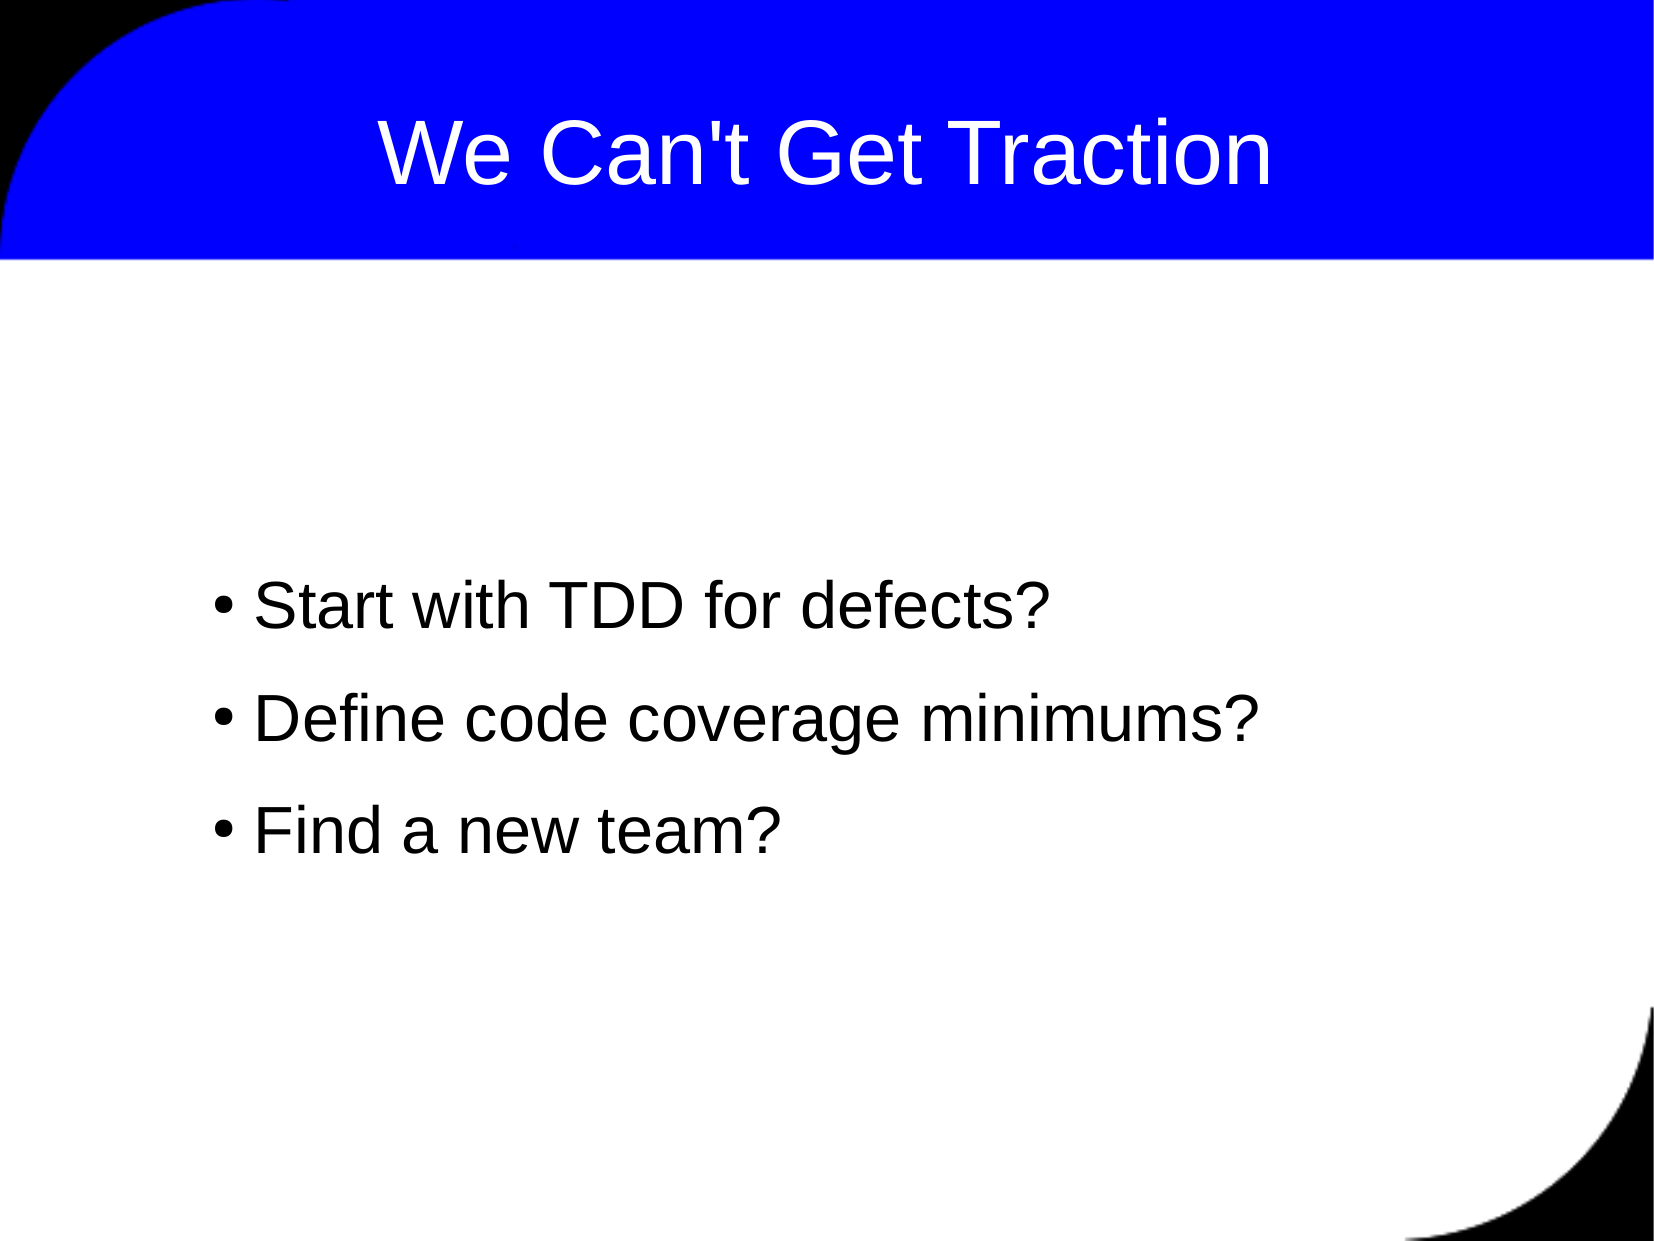

# We Can't Get Traction
 Start with TDD for defects?
 Define code coverage minimums?
 Find a new team?